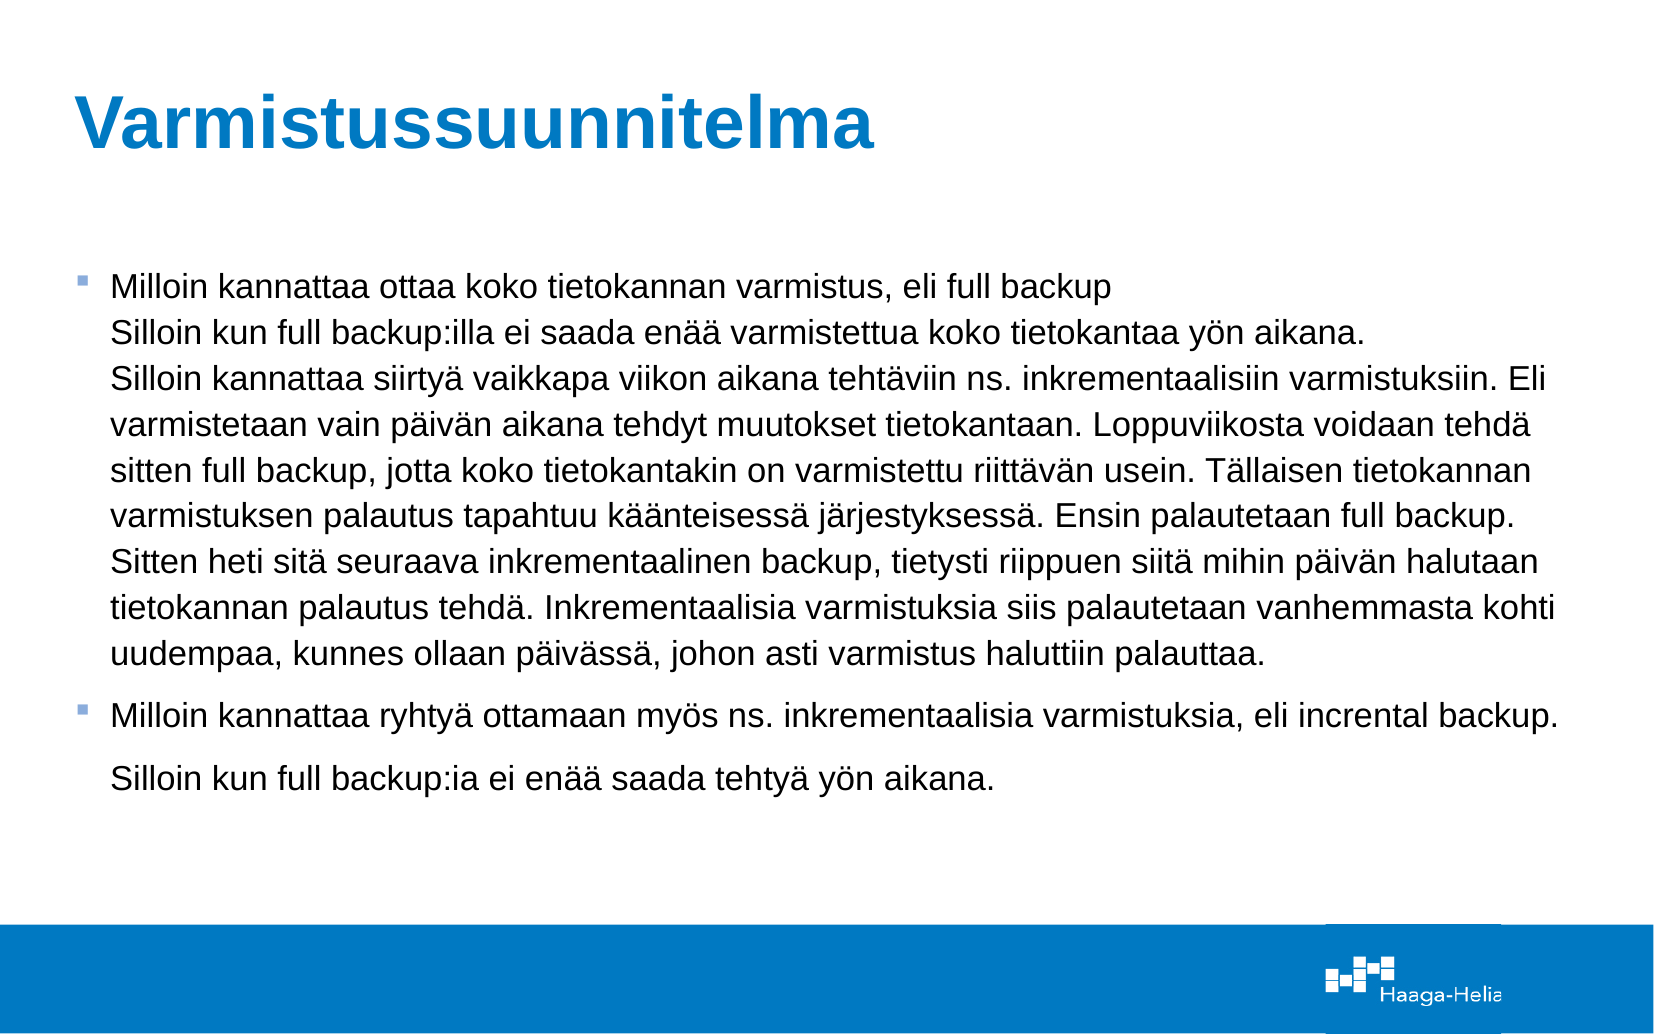

Varmistussuunnitelma
# Milloin kannattaa ottaa koko tietokannan varmistus, eli full backup Silloin kun full backup:illa ei saada enää varmistettua koko tietokantaa yön aikana. Silloin kannattaa siirtyä vaikkapa viikon aikana tehtäviin ns. inkrementaalisiin varmistuksiin. Eli varmistetaan vain päivän aikana tehdyt muutokset tietokantaan. Loppuviikosta voidaan tehdä sitten full backup, jotta koko tietokantakin on varmistettu riittävän usein. Tällaisen tietokannan varmistuksen palautus tapahtuu käänteisessä järjestyksessä. Ensin palautetaan full backup. Sitten heti sitä seuraava inkrementaalinen backup, tietysti riippuen siitä mihin päivän halutaan tietokannan palautus tehdä. Inkrementaalisia varmistuksia siis palautetaan vanhemmasta kohti uudempaa, kunnes ollaan päivässä, johon asti varmistus haluttiin palauttaa.
Milloin kannattaa ryhtyä ottamaan myös ns. inkrementaalisia varmistuksia, eli incrental backup.
Silloin kun full backup:ia ei enää saada tehtyä yön aikana.